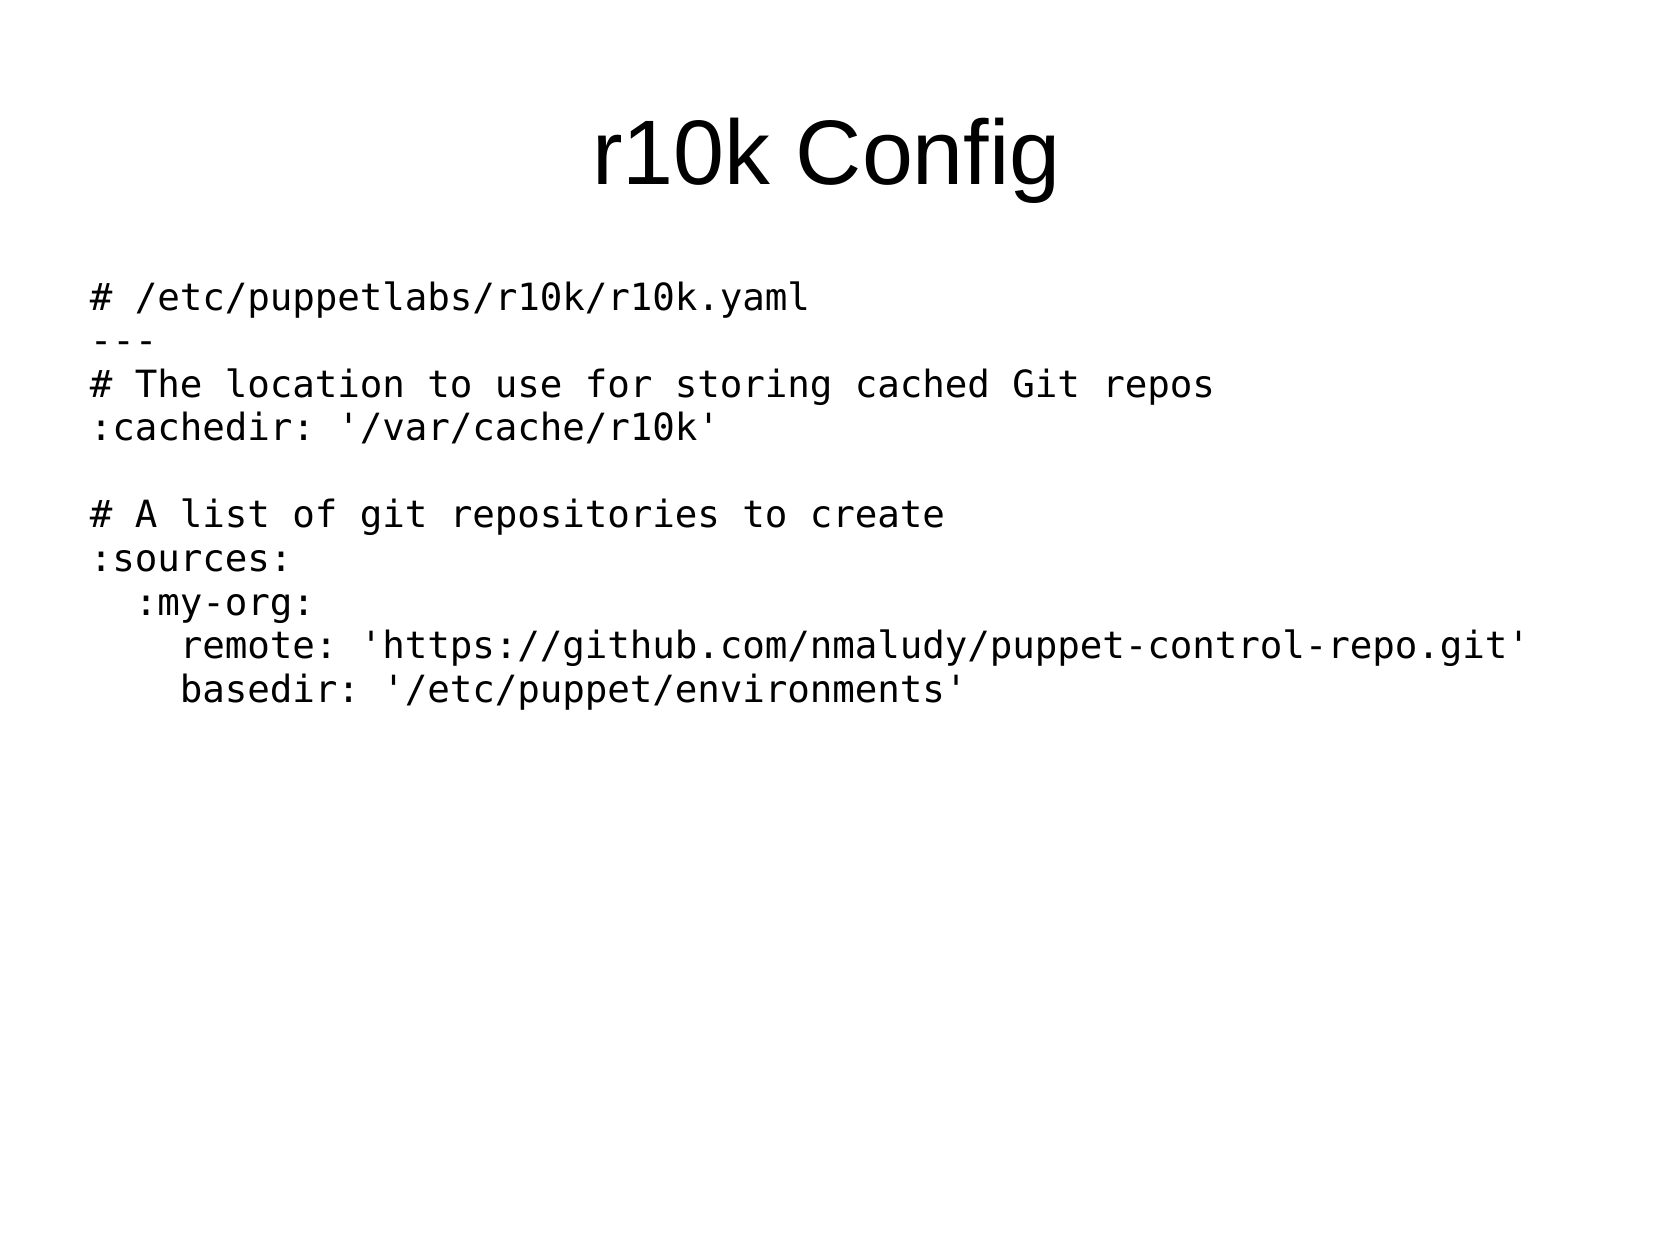

# r10k Config
# /etc/puppetlabs/r10k/r10k.yaml
---
# The location to use for storing cached Git repos
:cachedir: '/var/cache/r10k'
# A list of git repositories to create
:sources:
 :my-org:
 remote: 'https://github.com/nmaludy/puppet-control-repo.git'
 basedir: '/etc/puppet/environments'